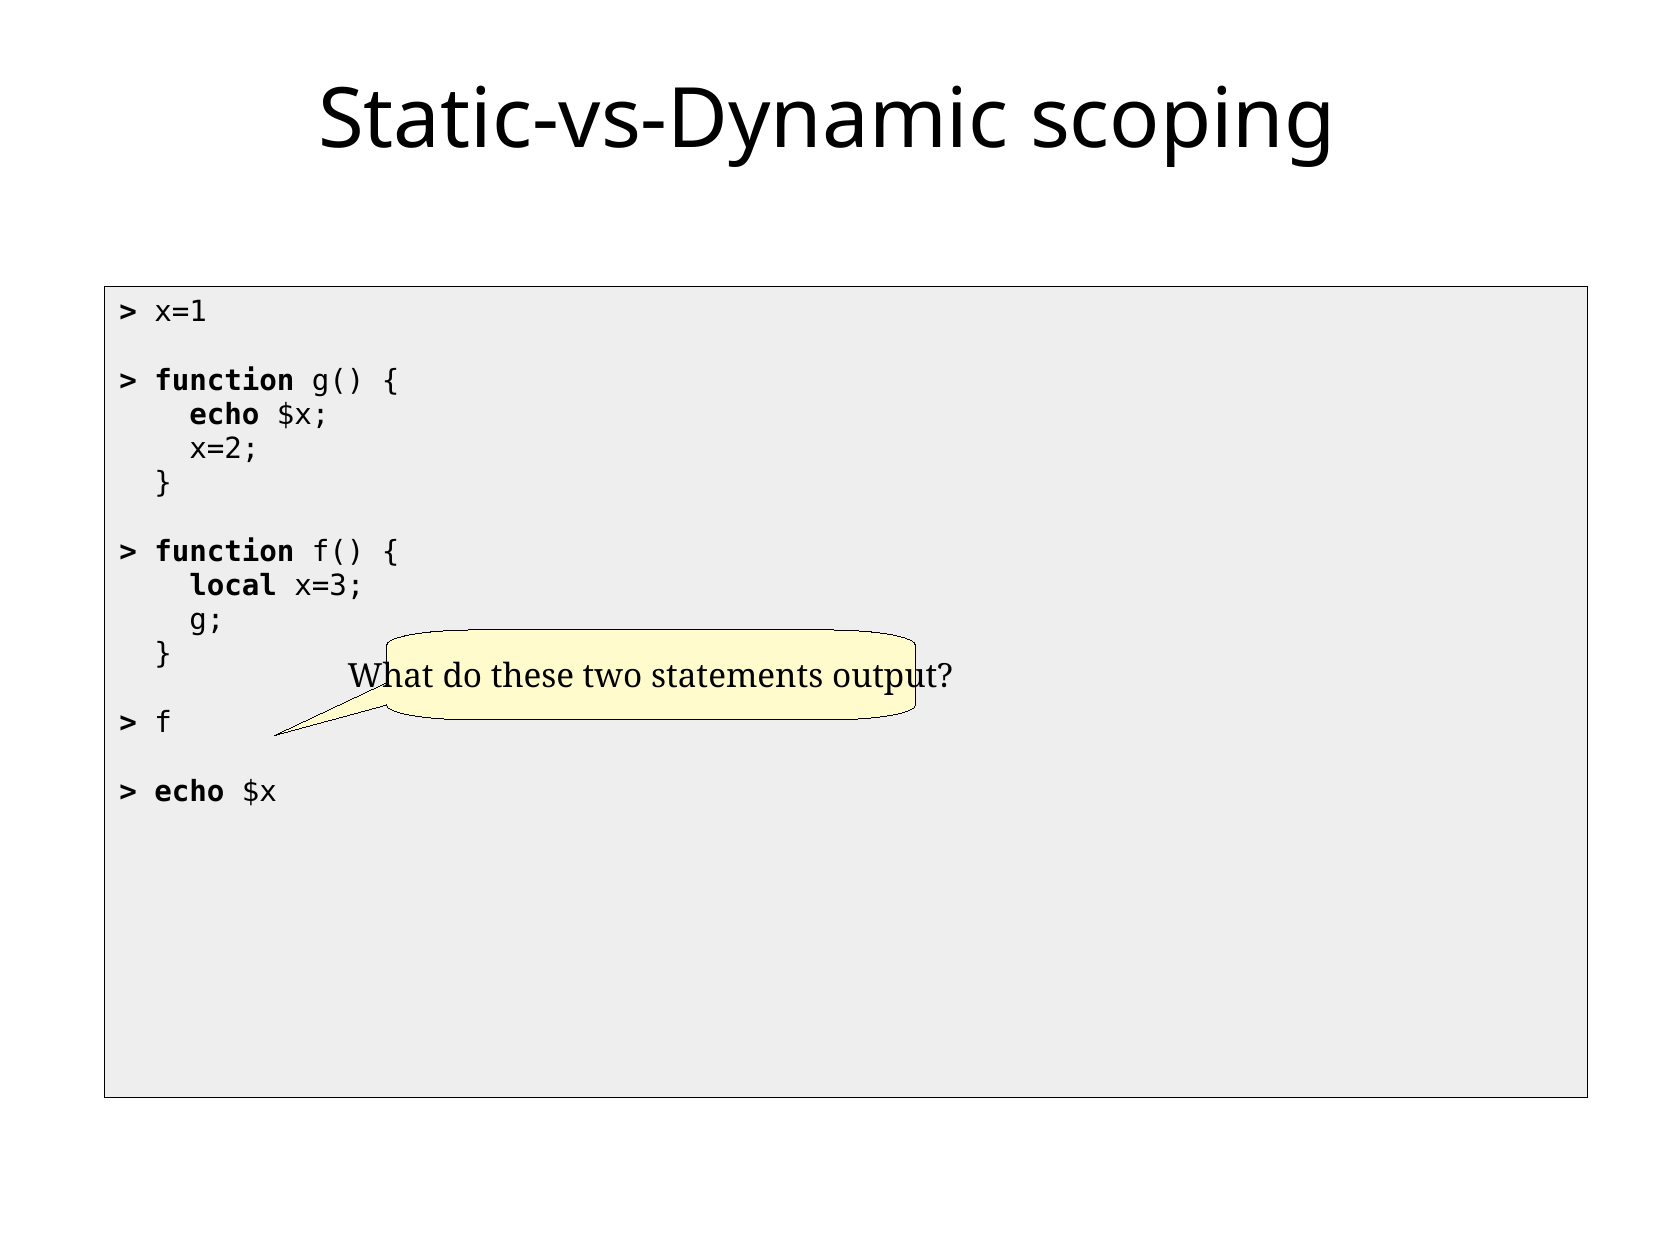

# Static-vs-Dynamic scoping
> x=1
> function g() {
 echo $x;
 x=2;
 }
> function f() {
 local x=3;
 g;
 }
> f
> echo $x
What do these two statements output?